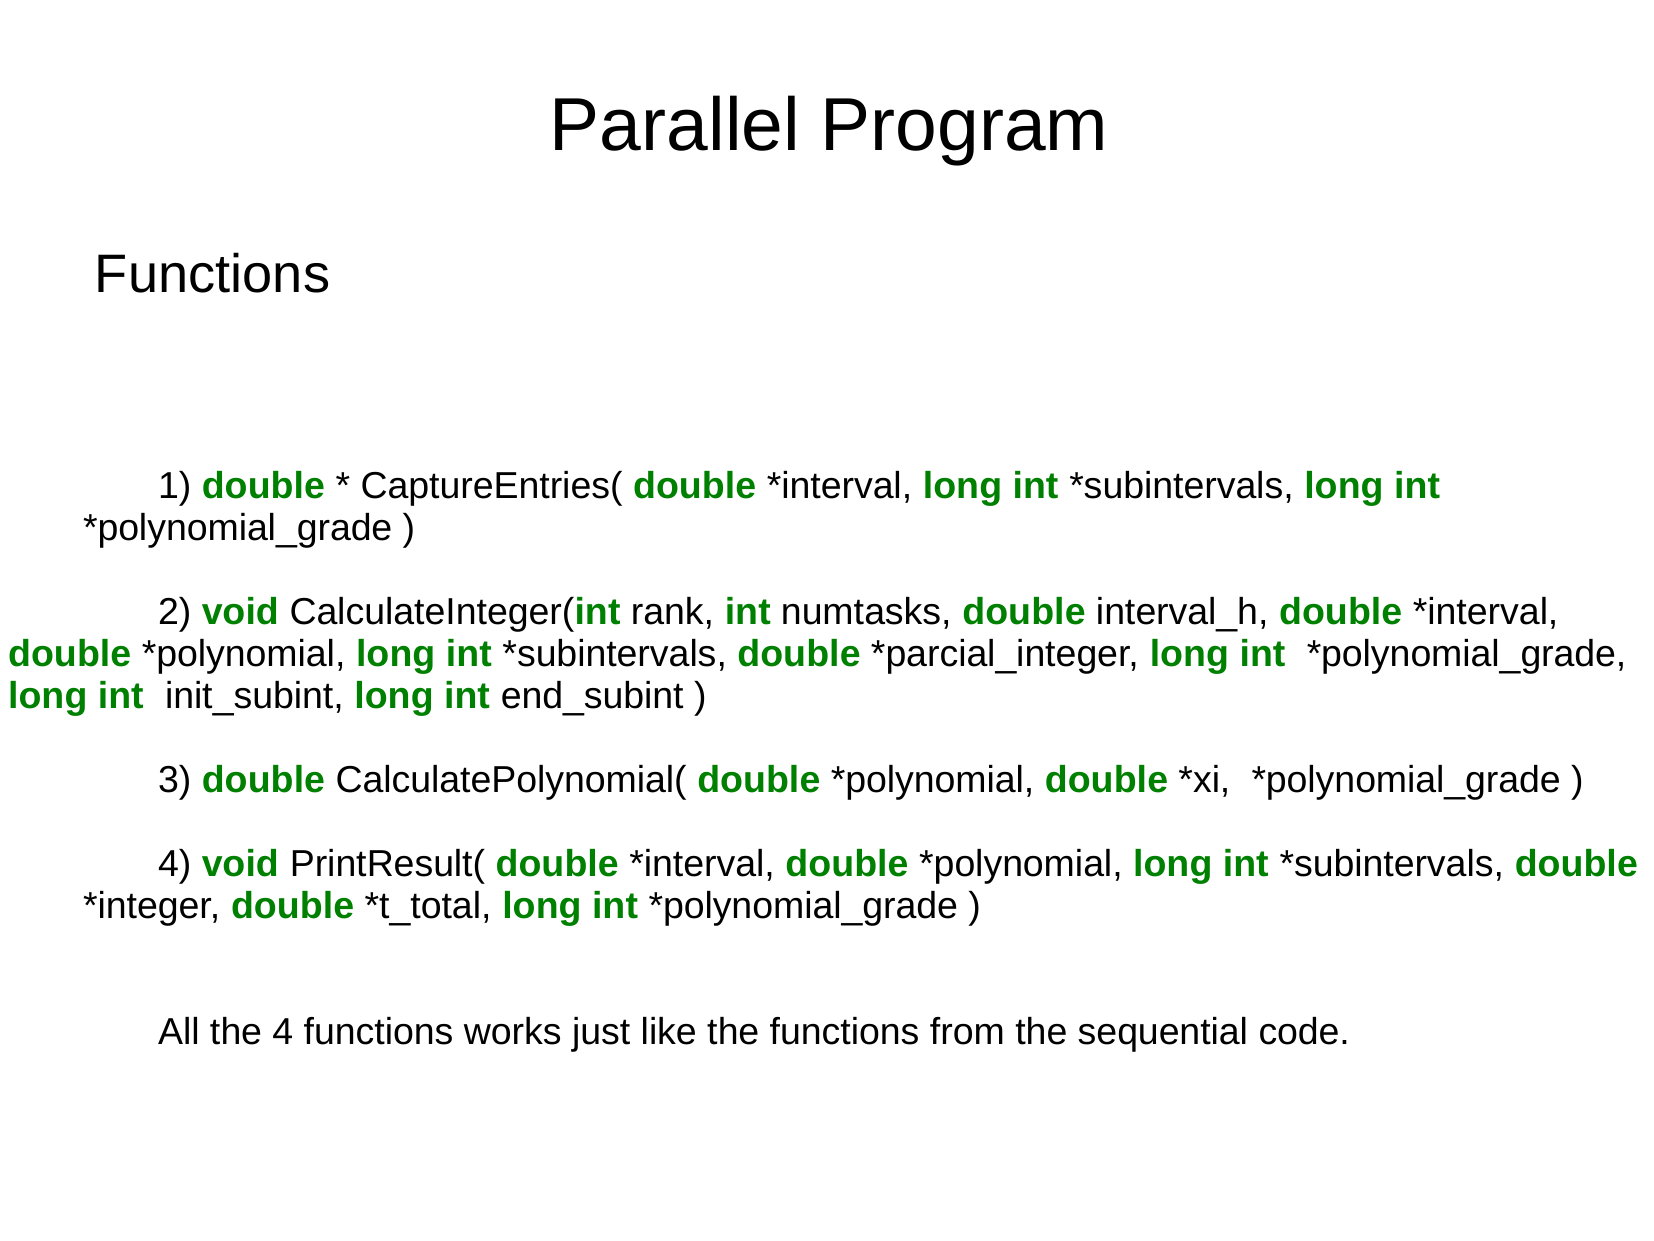

Parallel Program
	Functions
		1) double * CaptureEntries( double *interval, long int *subintervals, long int 			*polynomial_grade )
		2) void CalculateInteger(int rank, int numtasks, double interval_h, double *interval, double *polynomial, long int *subintervals, double *parcial_integer, long int *polynomial_grade, long int init_subint, long int end_subint )
		3) double CalculatePolynomial( double *polynomial, double *xi, *polynomial_grade )
		4) void PrintResult( double *interval, double *polynomial, long int *subintervals, double 	*integer, double *t_total, long int *polynomial_grade )
		All the 4 functions works just like the functions from the sequential code.